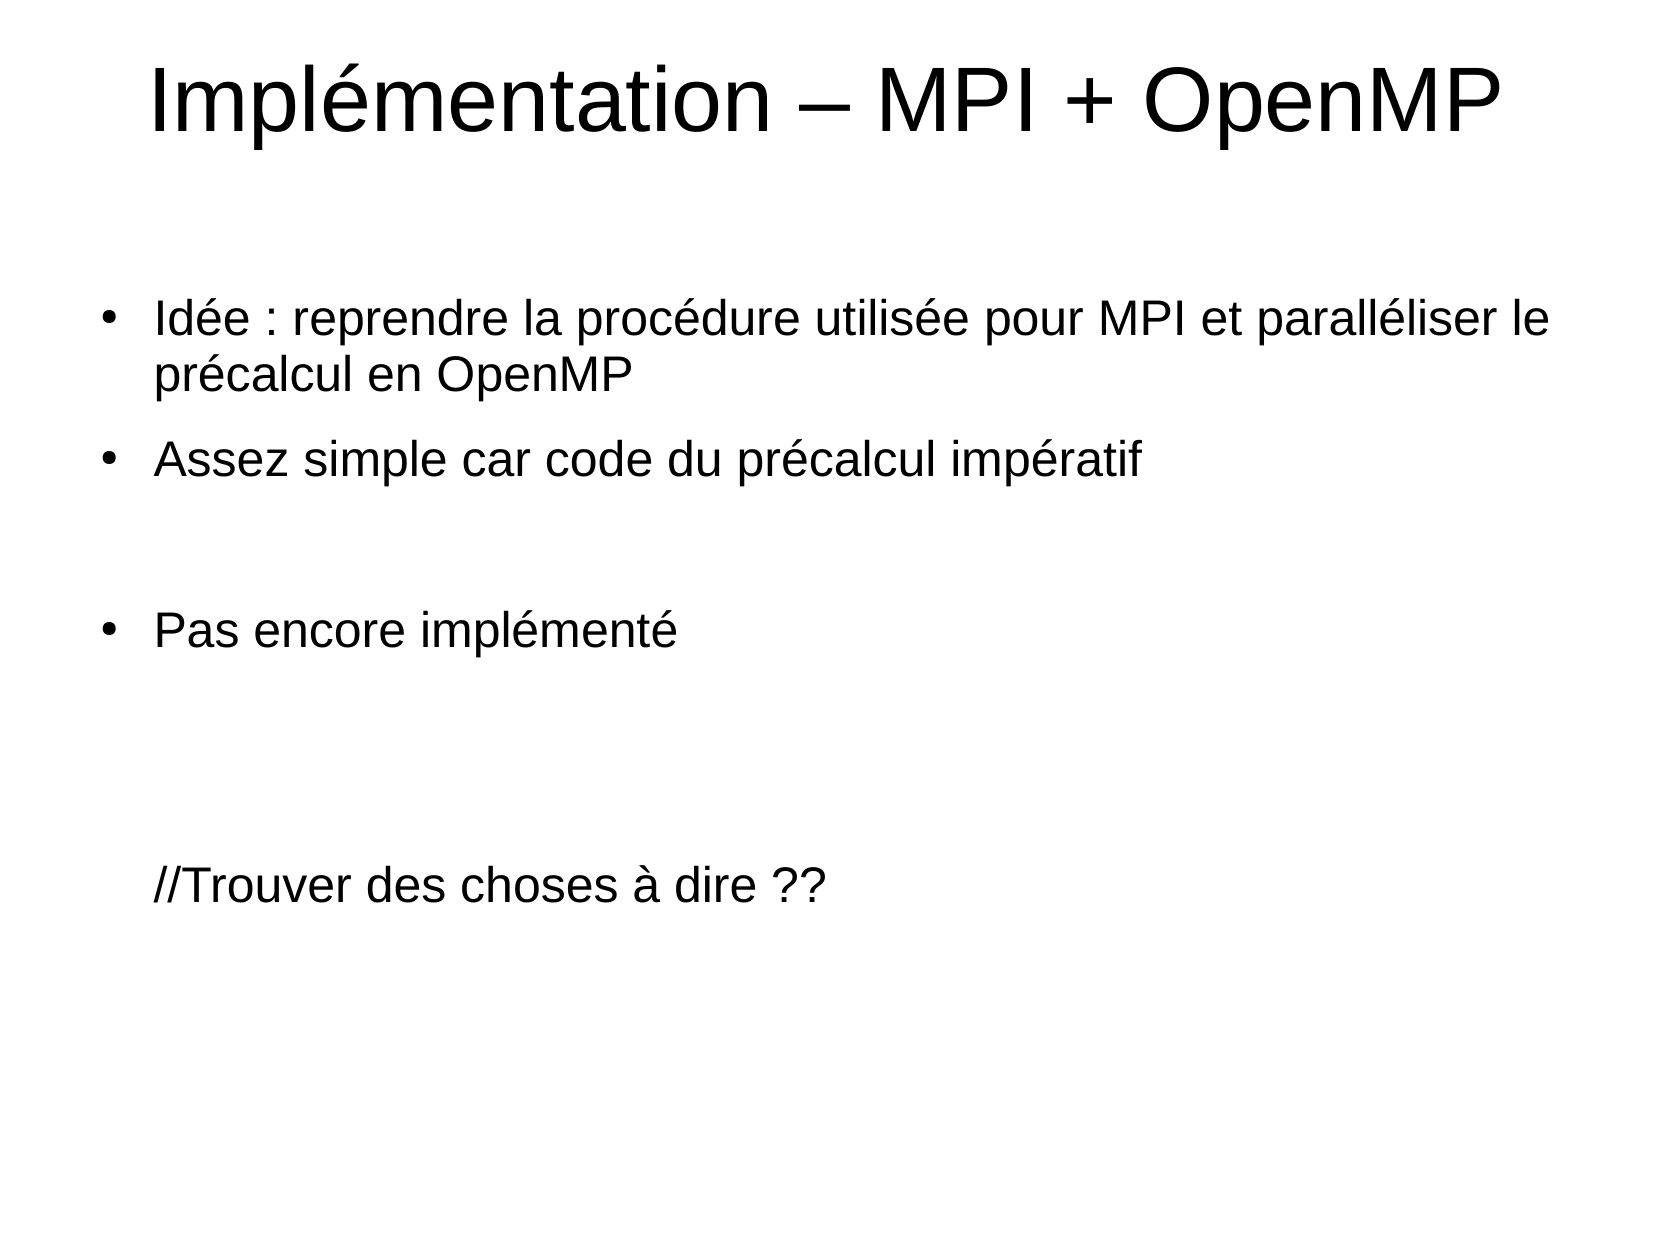

# Implémentation – MPI + OpenMP
Idée : reprendre la procédure utilisée pour MPI et paralléliser le précalcul en OpenMP
Assez simple car code du précalcul impératif
Pas encore implémenté
//Trouver des choses à dire ??